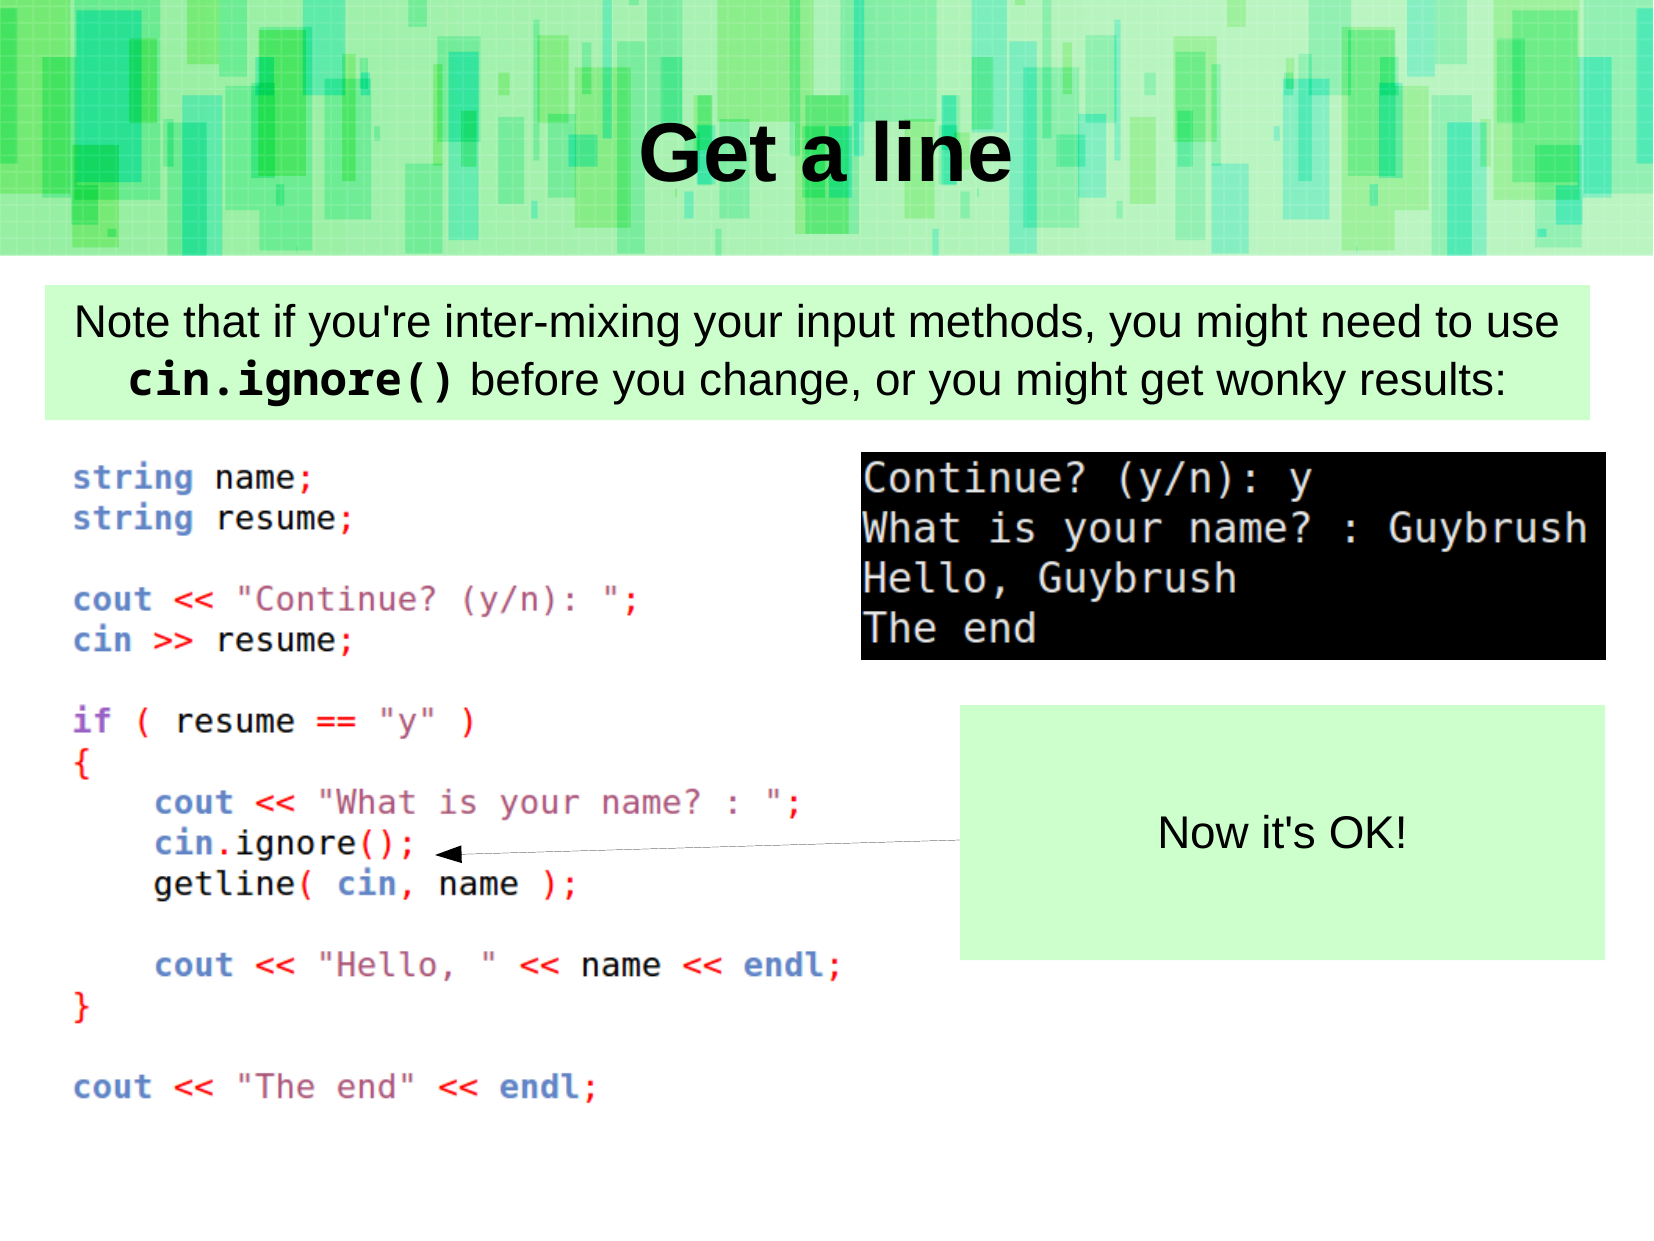

# Get a line
Note that if you're inter-mixing your input methods, you might need to use cin.ignore() before you change, or you might get wonky results:
Now it's OK!